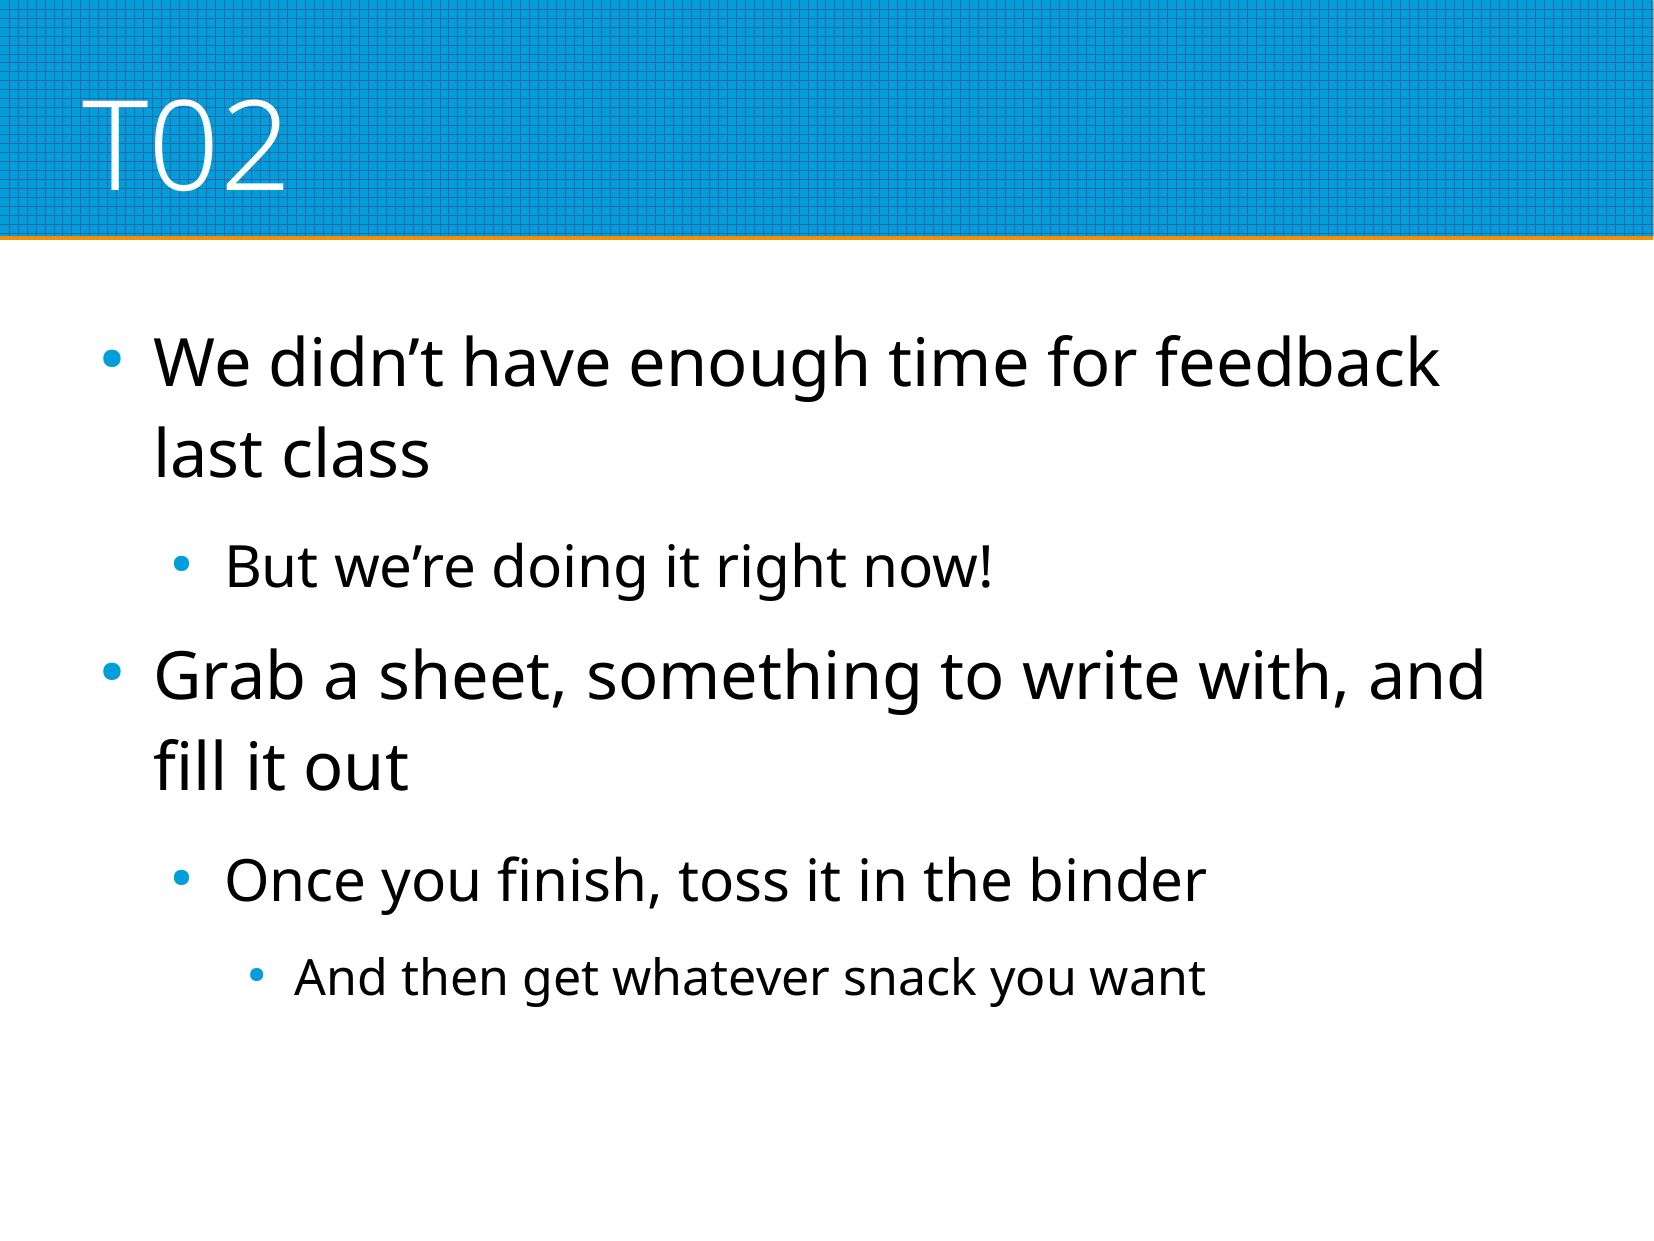

# T02
We didn’t have enough time for feedback last class
But we’re doing it right now!
Grab a sheet, something to write with, and fill it out
Once you finish, toss it in the binder
And then get whatever snack you want